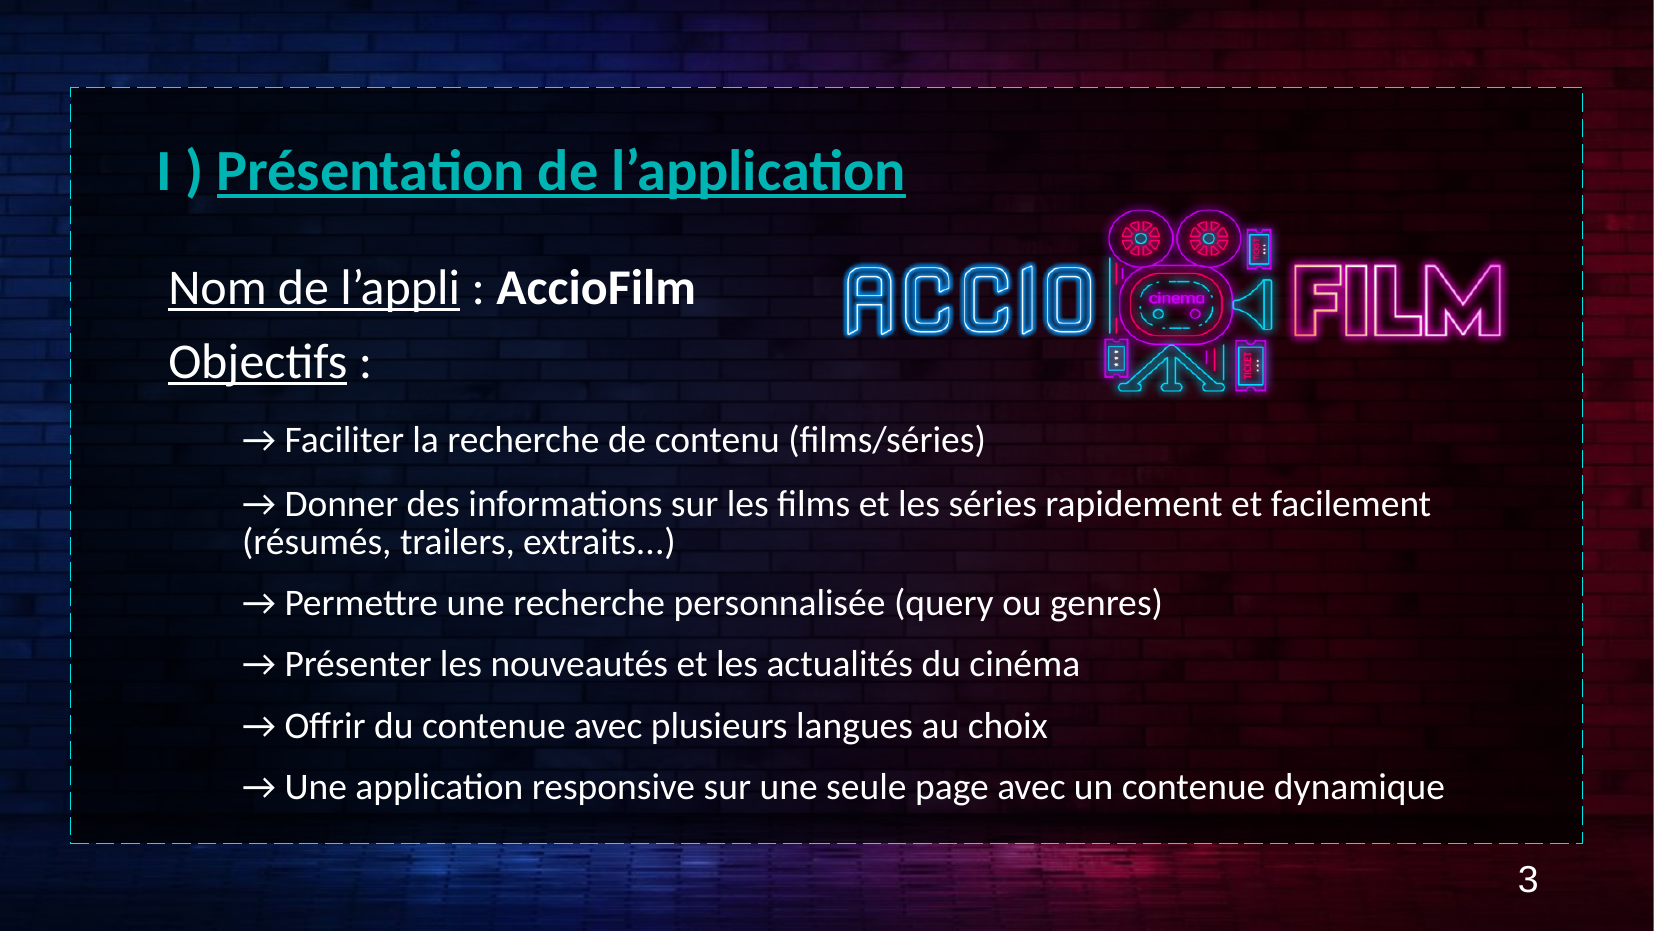

I ) Présentation de l’application
Nom de l’appli : AccioFilm
Objectifs :
	→ Faciliter la recherche de contenu (films/séries)
	→ Donner des informations sur les films et les séries rapidement et facilement 		(résumés, trailers, extraits...)
	→ Permettre une recherche personnalisée (query ou genres)
	→ Présenter les nouveautés et les actualités du cinéma
	→ Offrir du contenue avec plusieurs langues au choix
	→ Une application responsive sur une seule page avec un contenue dynamique